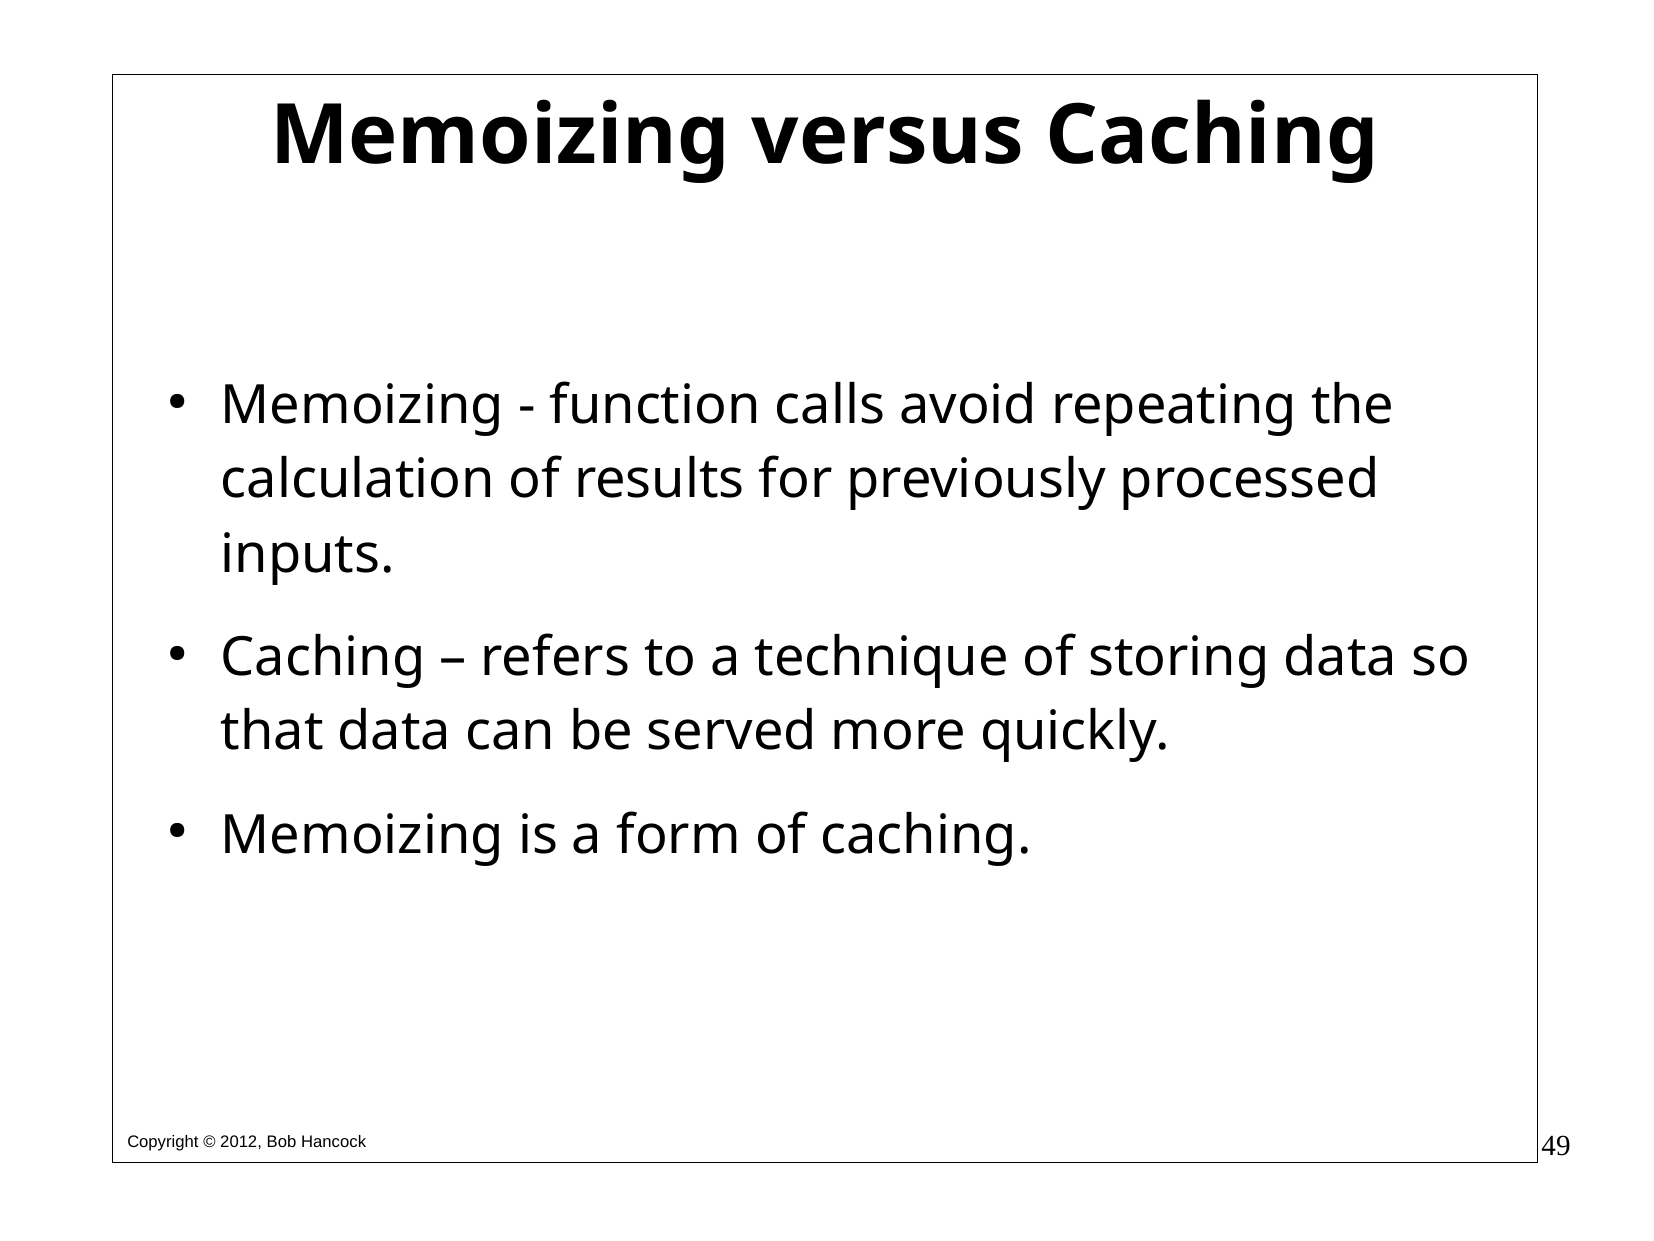

# Memoizing versus Caching
Memoizing - function calls avoid repeating the calculation of results for previously processed inputs.
Caching – refers to a technique of storing data so that data can be served more quickly.
Memoizing is a form of caching.
Copyright © 2012, Bob Hancock
49